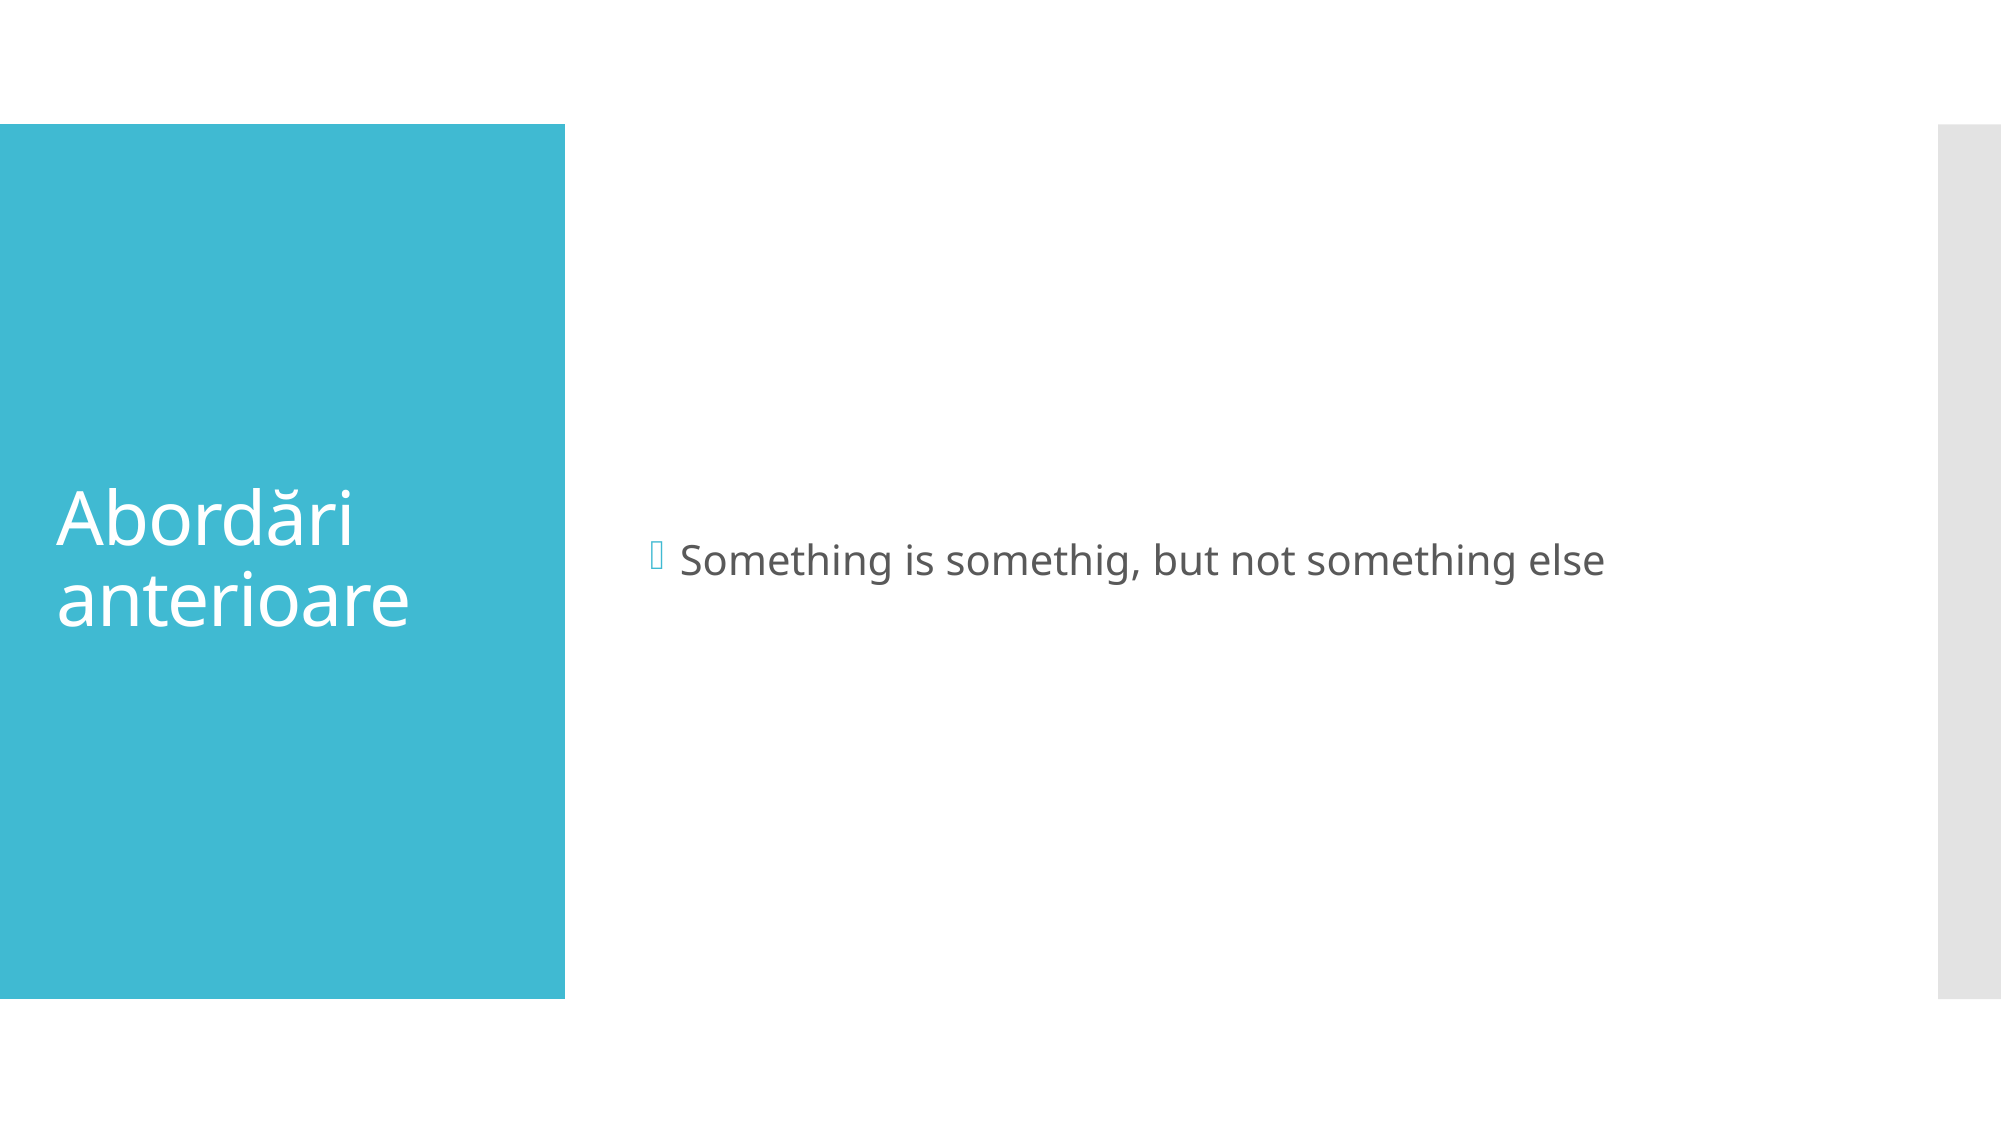

Something is somethig, but not something else
# Abordări anterioare